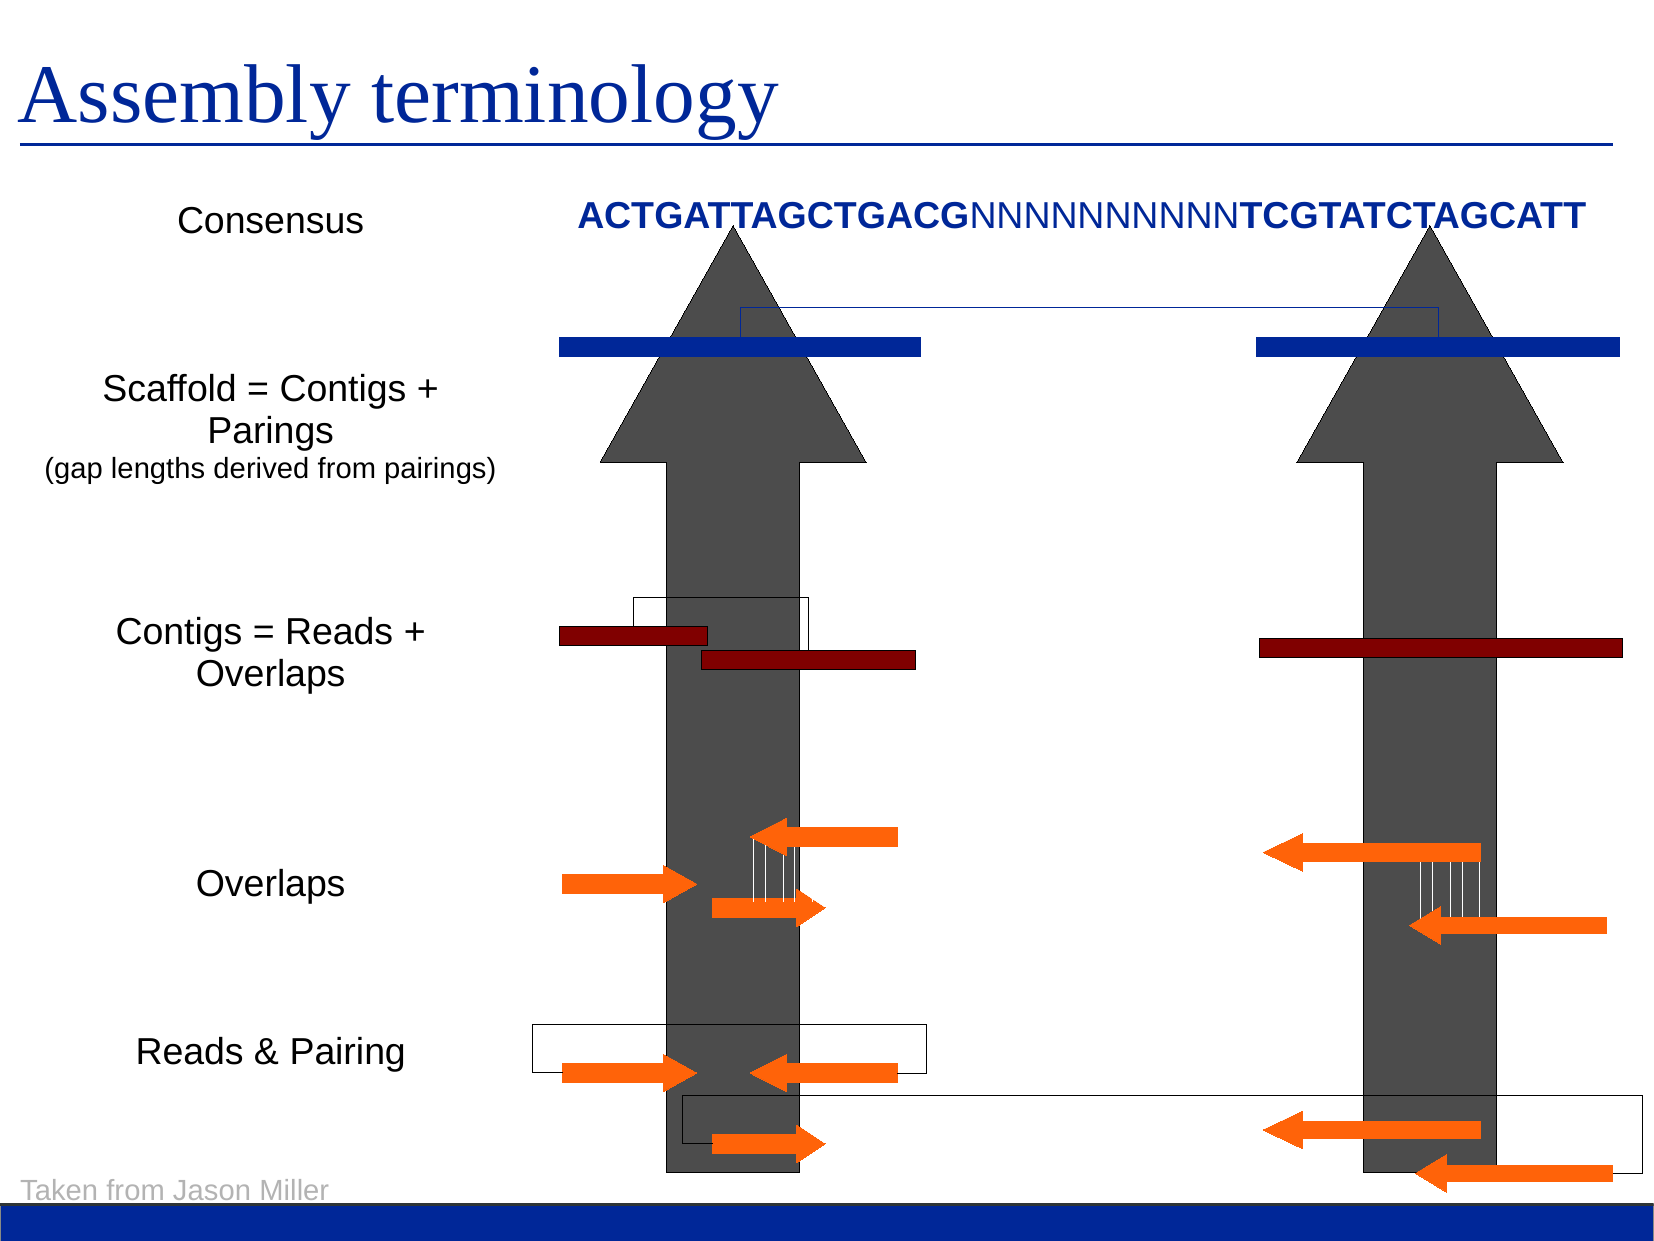

# Assembly terminology
ACTGATTAGCTGACGNNNNNNNNNNTCGTATCTAGCATT
Consensus
Scaffold = Contigs + Parings
(gap lengths derived from pairings)
Contigs = Reads + Overlaps
Overlaps
Reads & Pairing
Taken from Jason Miller